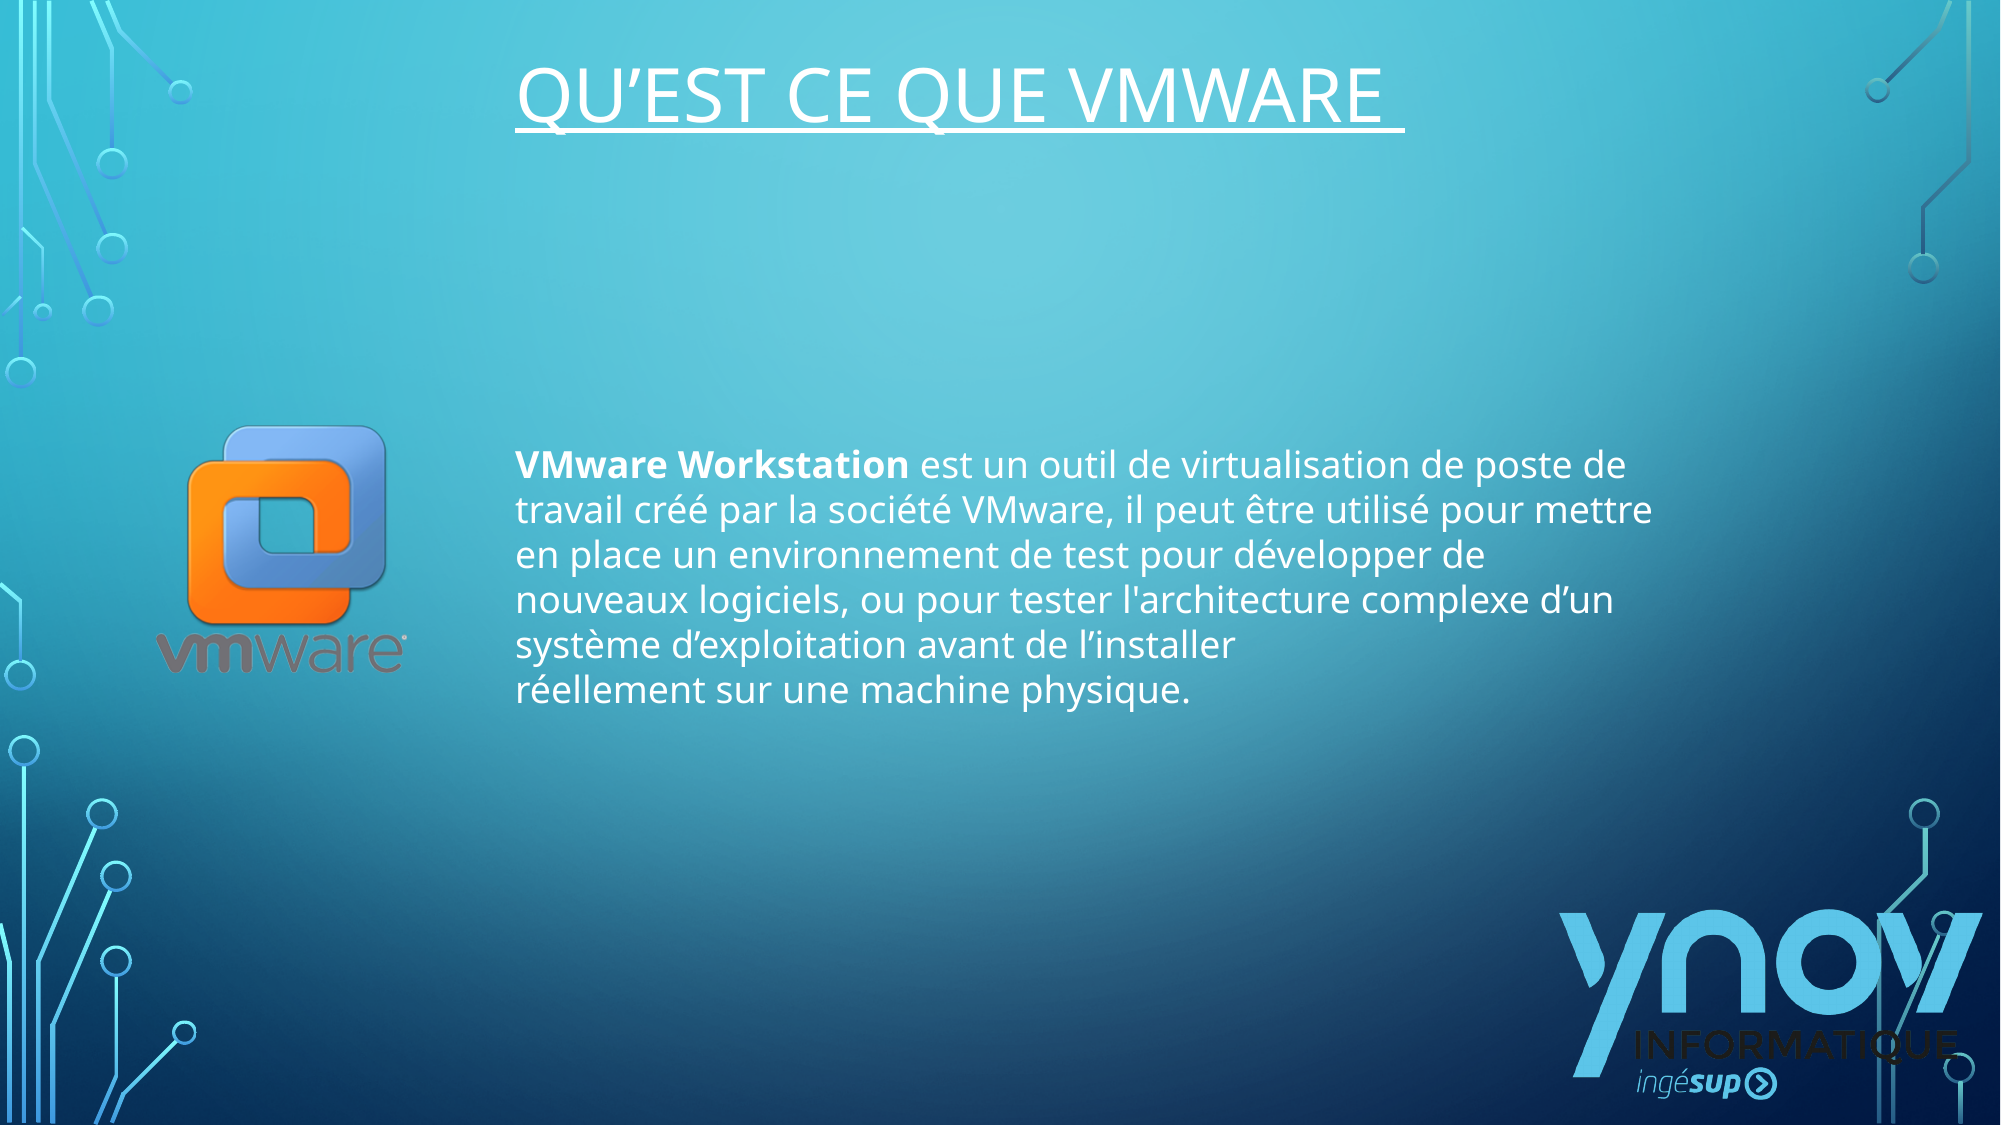

# Qu’est ce que VMWARE
VMware Workstation est un outil de virtualisation de poste de travail créé par la société VMware, il peut être utilisé pour mettre en place un environnement de test pour développer de nouveaux logiciels, ou pour tester l'architecture complexe d’un système d’exploitation avant de l’installer 				réellement sur une machine physique.